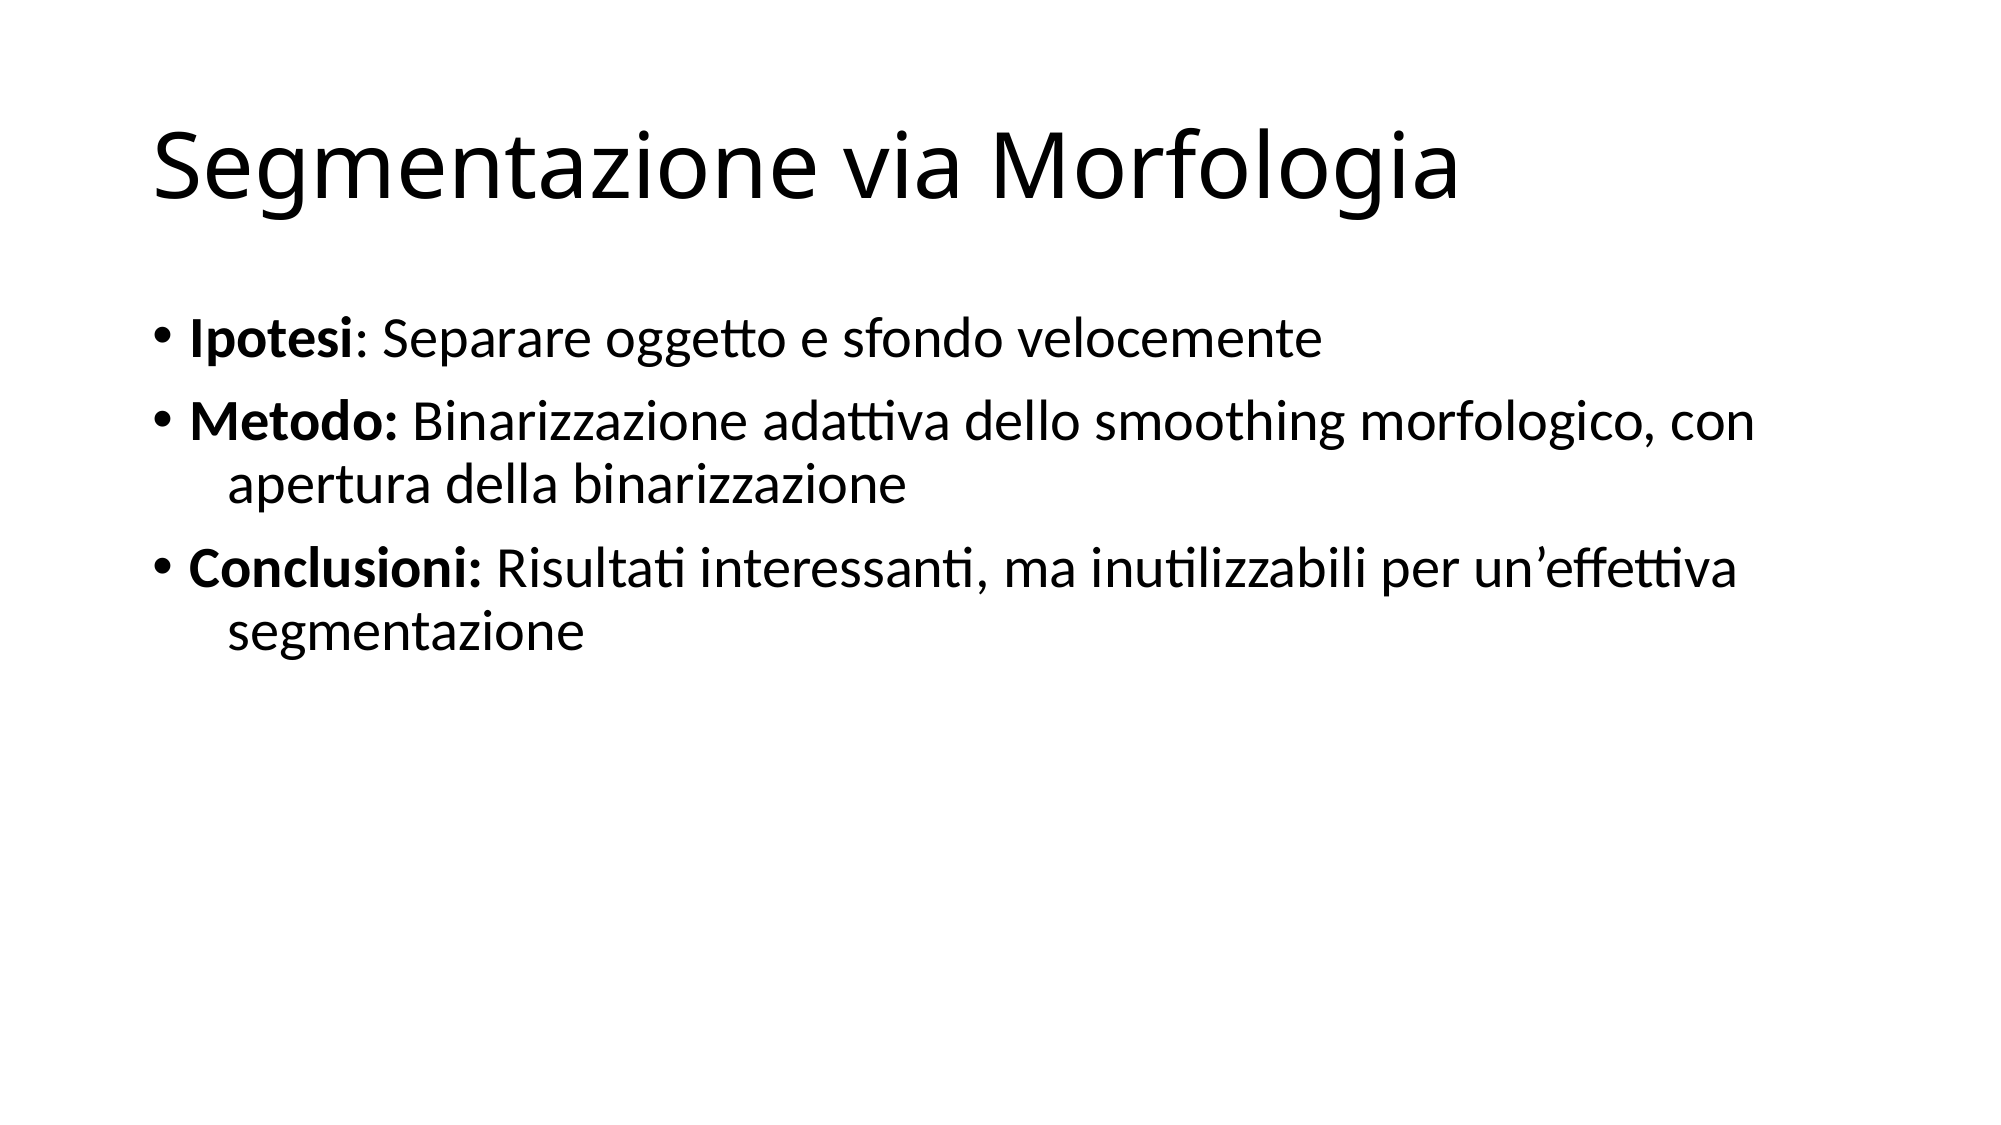

# Segmentazione via Morfologia
Ipotesi: Separare oggetto e sfondo velocemente
Metodo: Binarizzazione adattiva dello smoothing morfologico, con apertura della binarizzazione
Conclusioni: Risultati interessanti, ma inutilizzabili per un’effettiva segmentazione